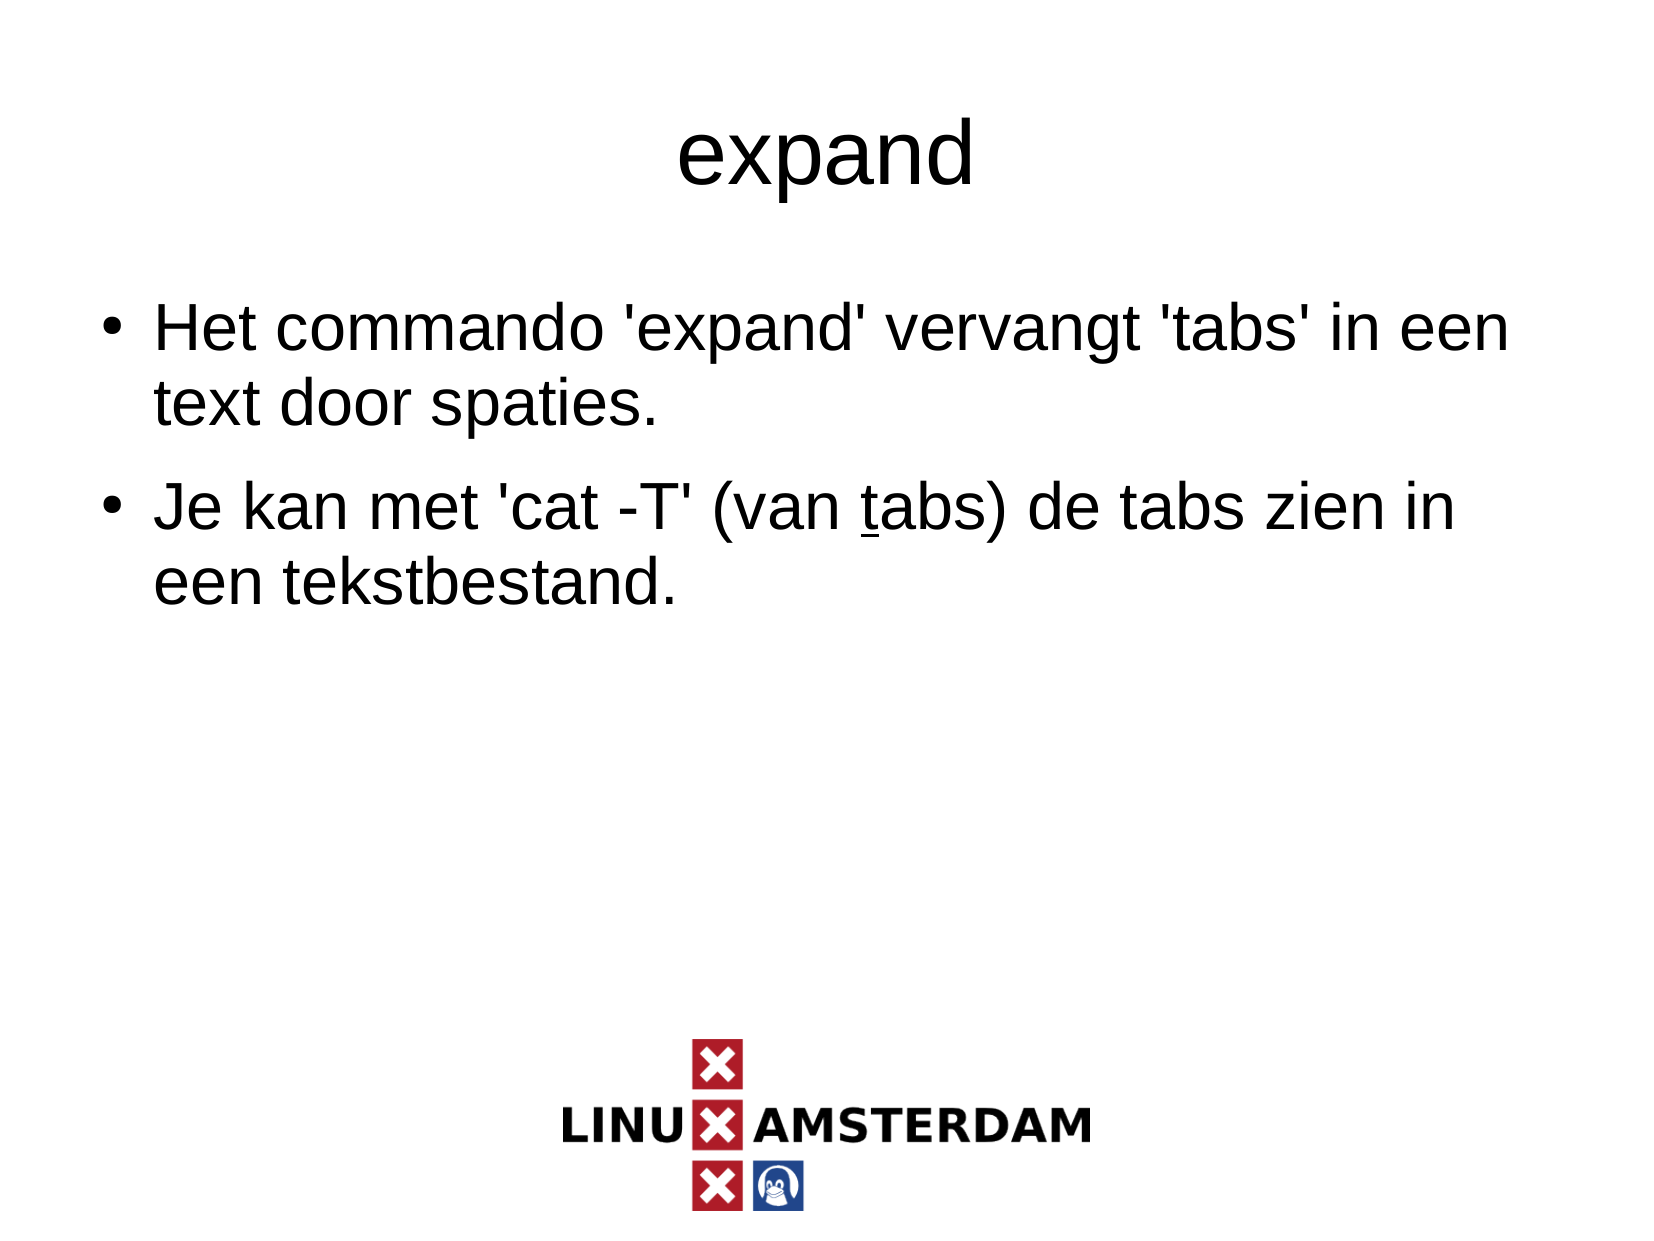

# expand
Het commando 'expand' vervangt 'tabs' in een text door spaties.
Je kan met 'cat -T' (van tabs) de tabs zien in een tekstbestand.